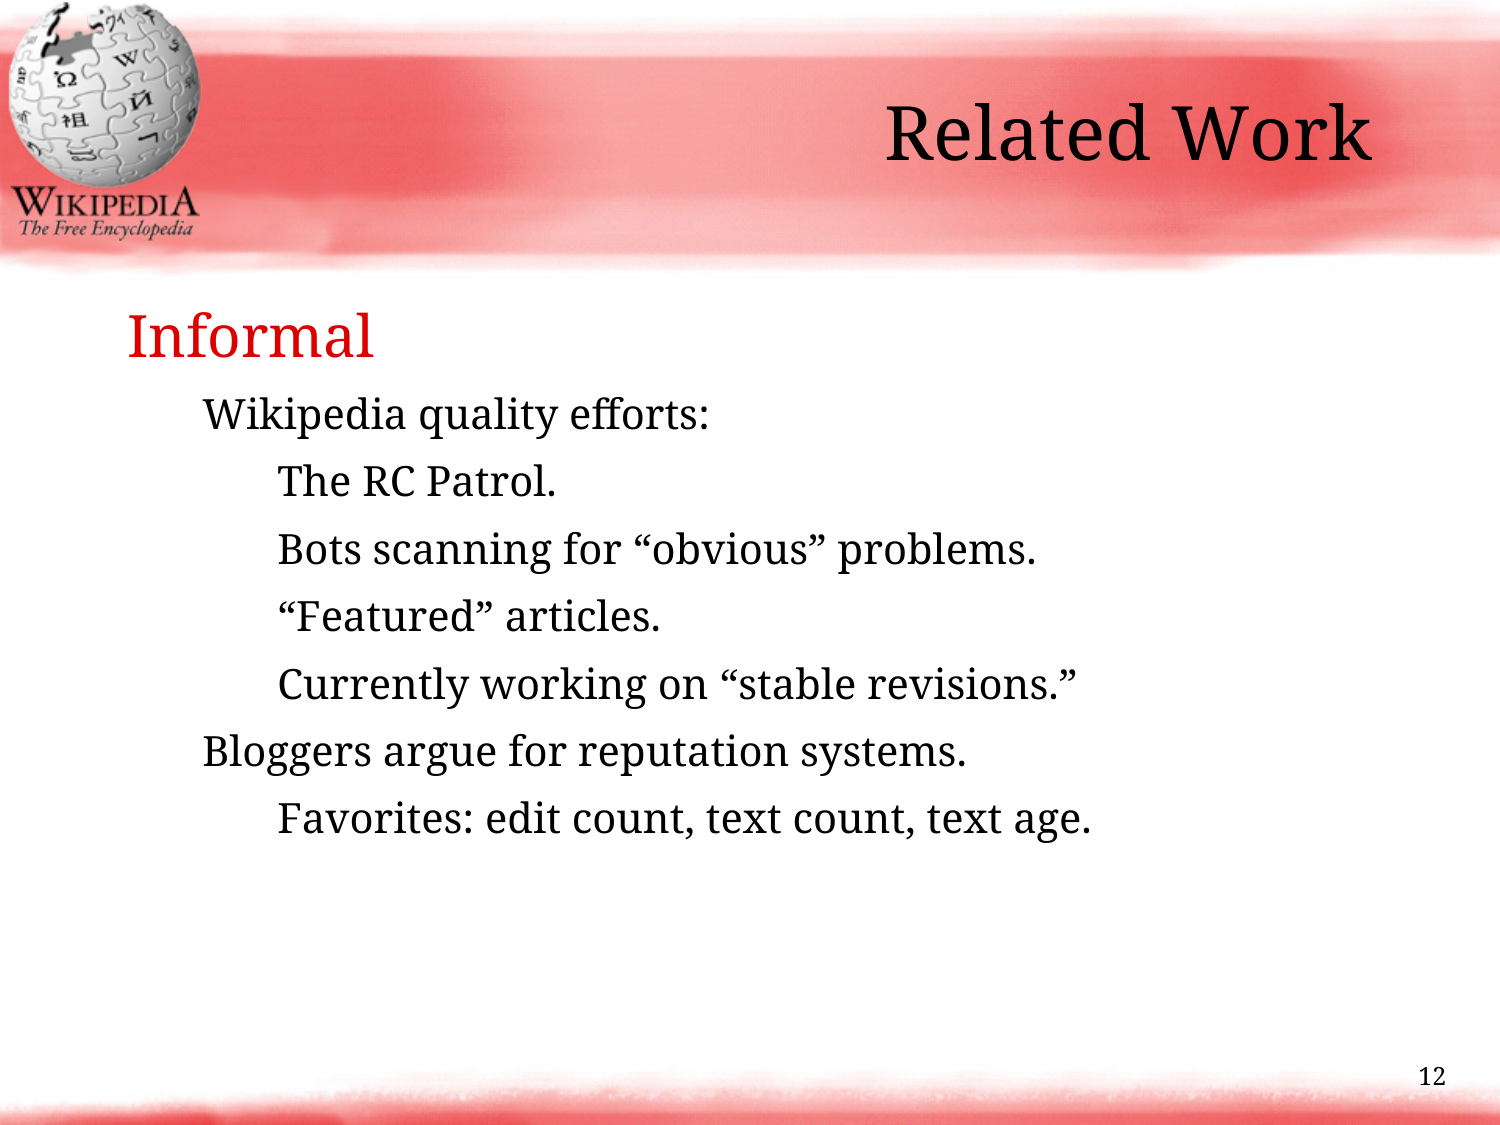

# Related Work
Informal
Wikipedia quality efforts:
The RC Patrol.
Bots scanning for “obvious” problems.
“Featured” articles.
Currently working on “stable revisions.”
Bloggers argue for reputation systems.
Favorites: edit count, text count, text age.
12